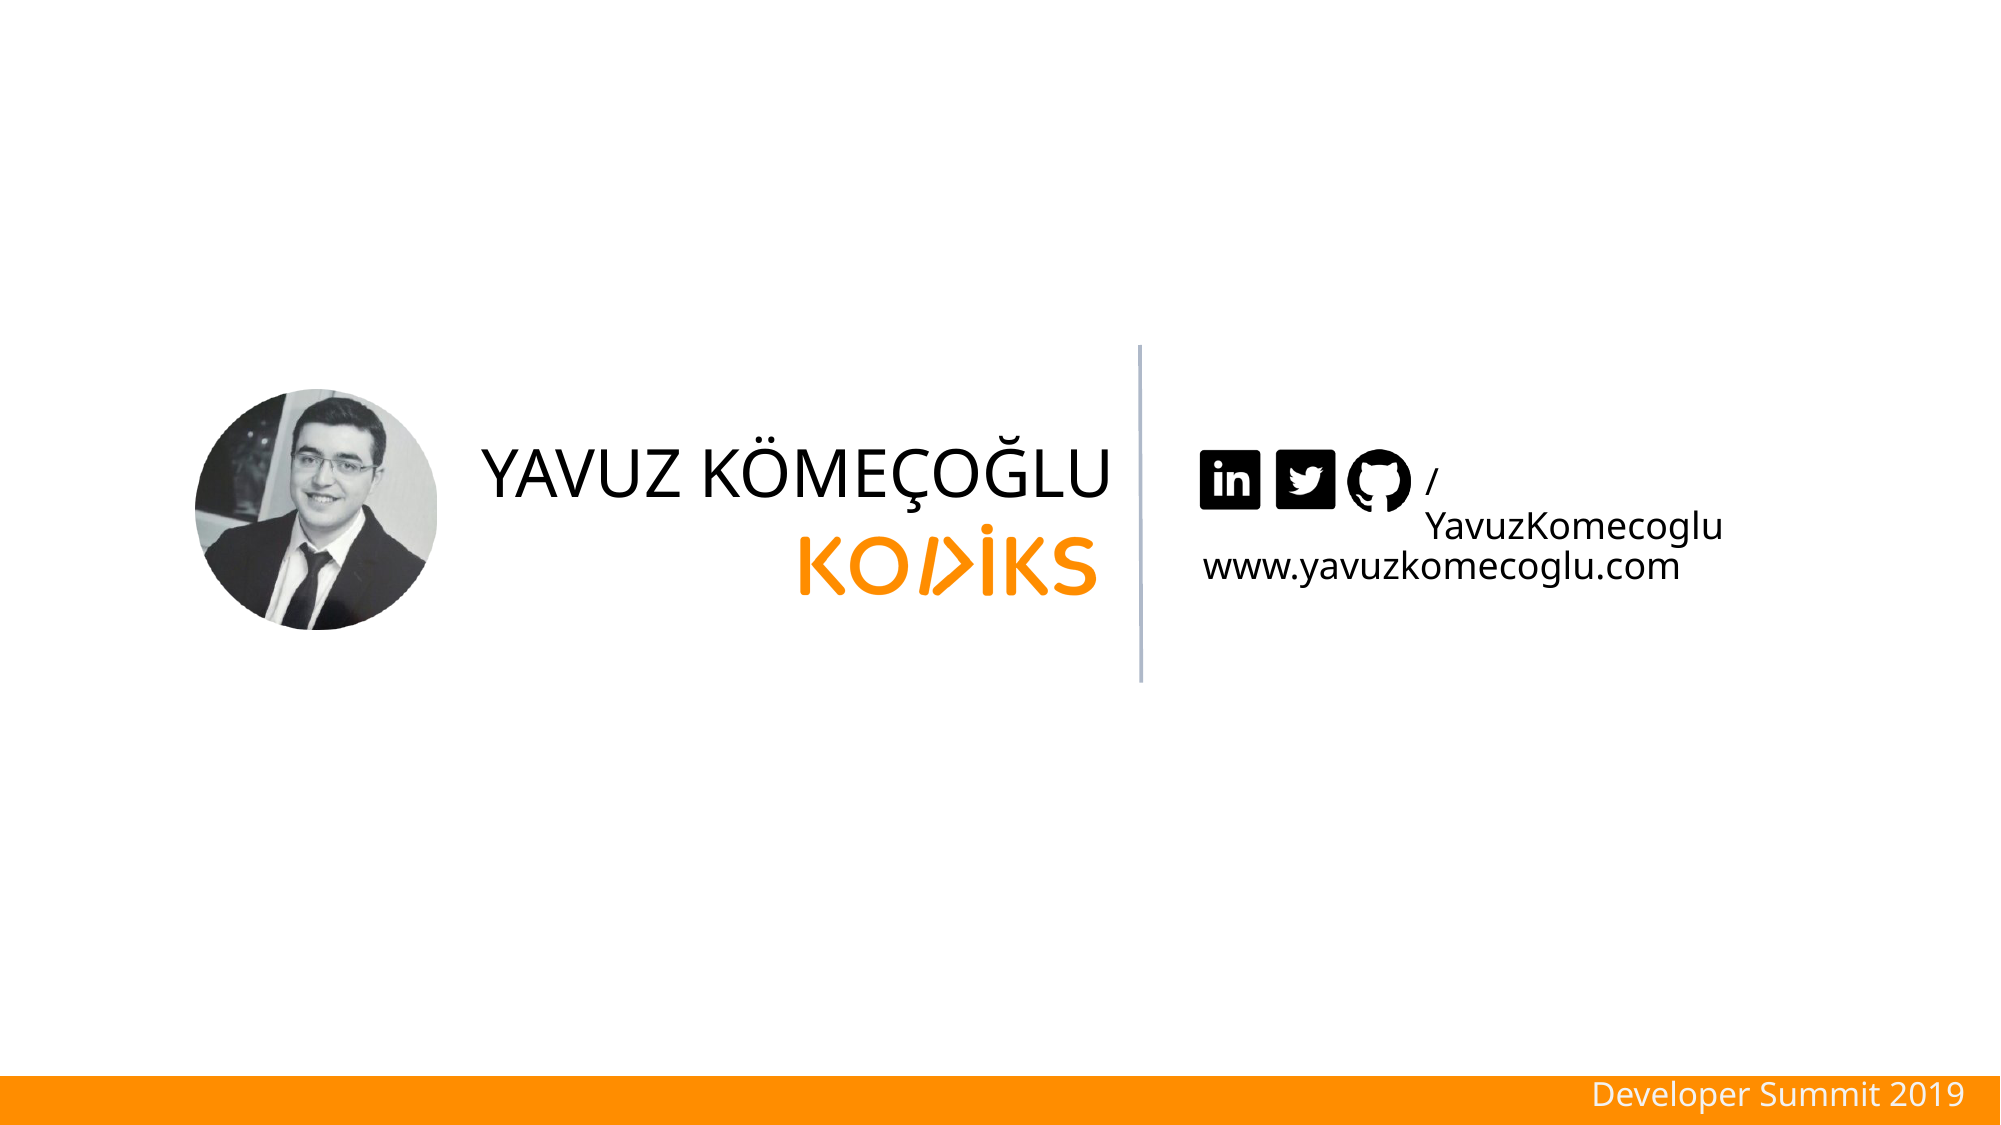

YAVUZ KÖMEÇOĞLU
/ YavuzKomecoglu
www.yavuzkomecoglu.com
Developer Summit 2019